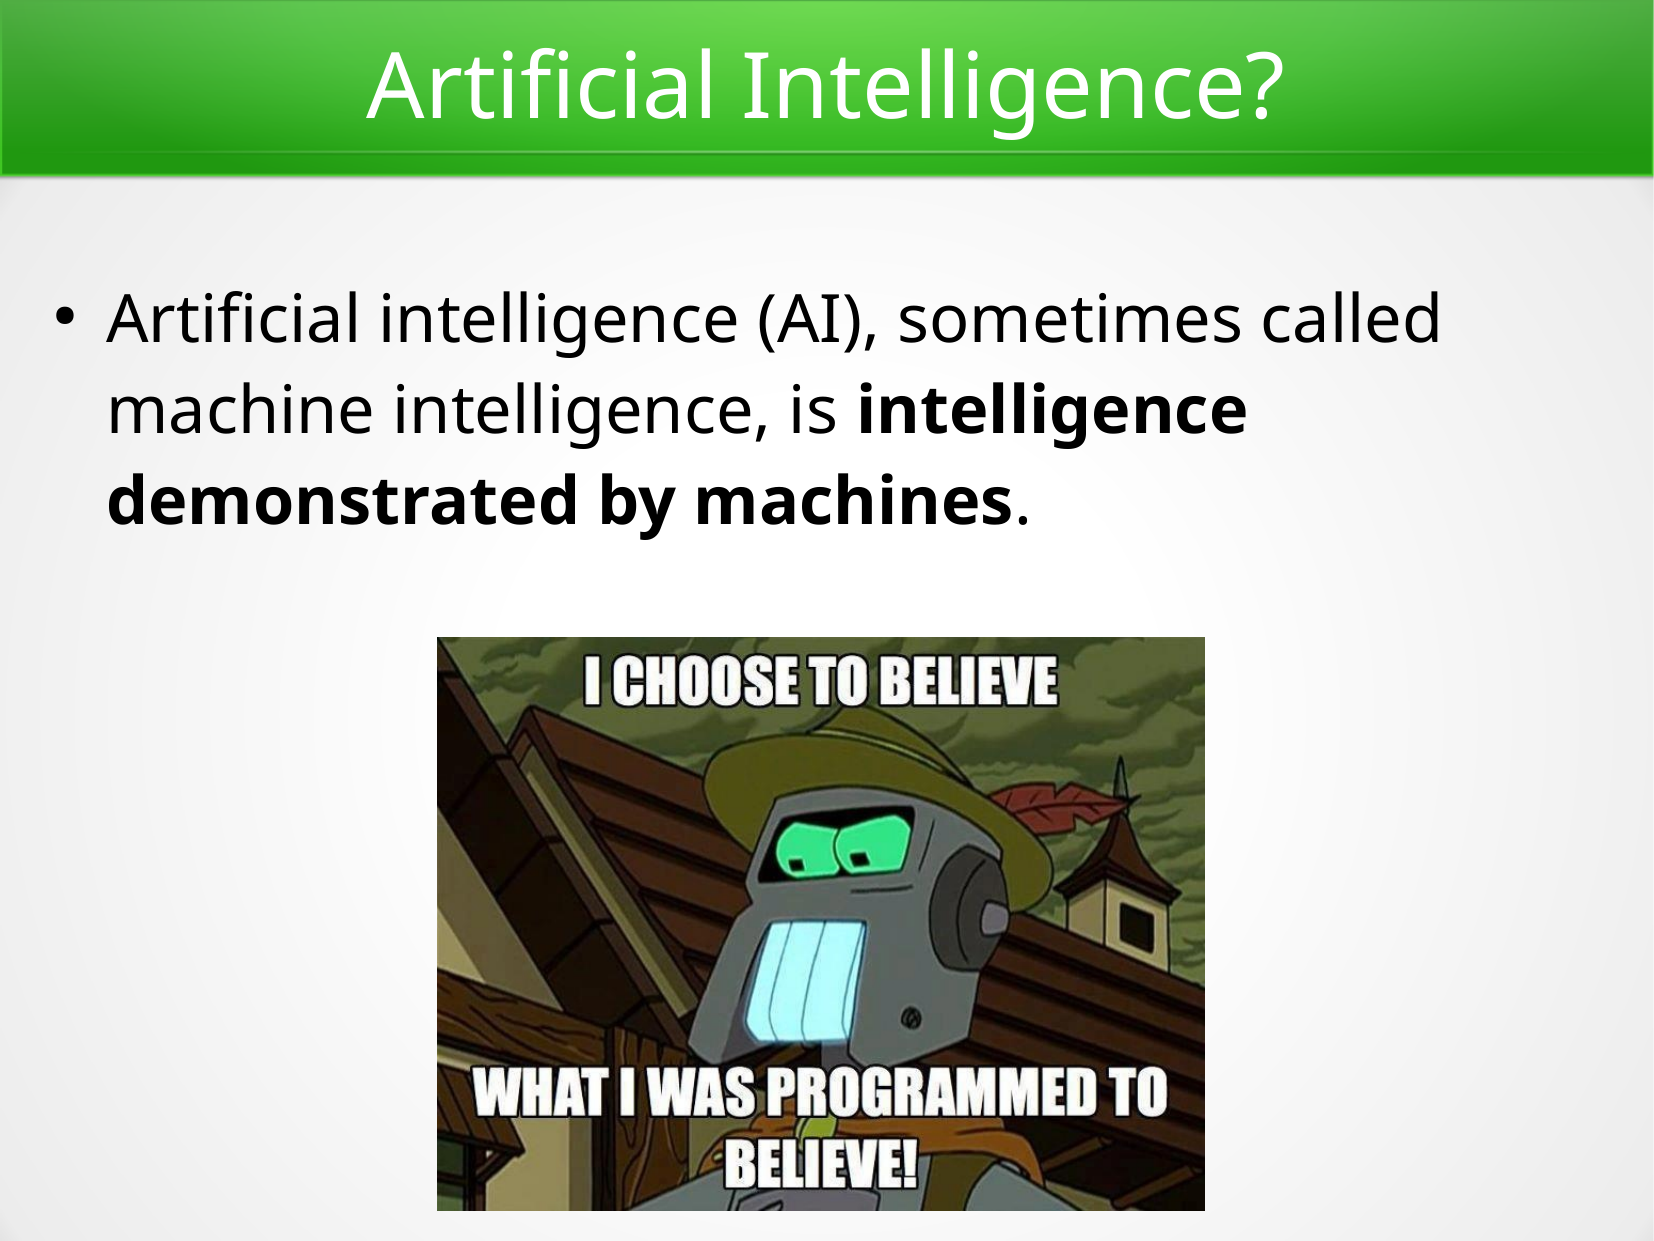

# Artificial Intelligence?
Artificial intelligence (AI), sometimes called machine intelligence, is intelligence demonstrated by machines.